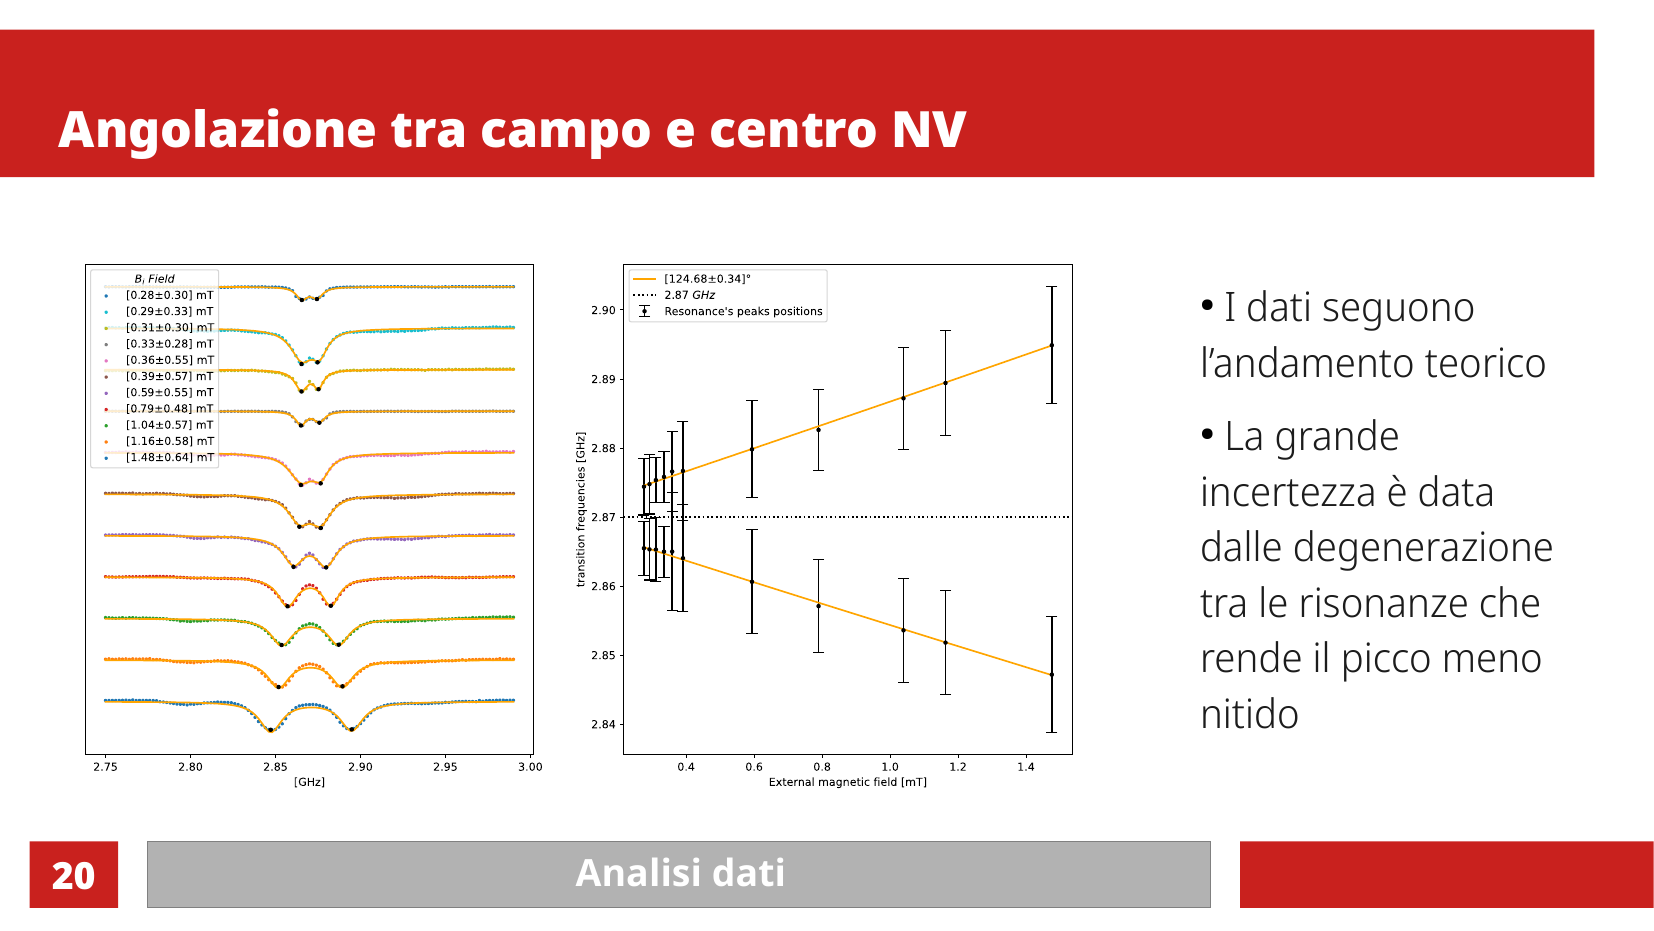

# Angolazione tra campo e centro NV
 I dati seguono l’andamento teorico
 La grande incertezza è data dalle degenerazione tra le risonanze che rende il picco meno nitido
Analisi dati
20